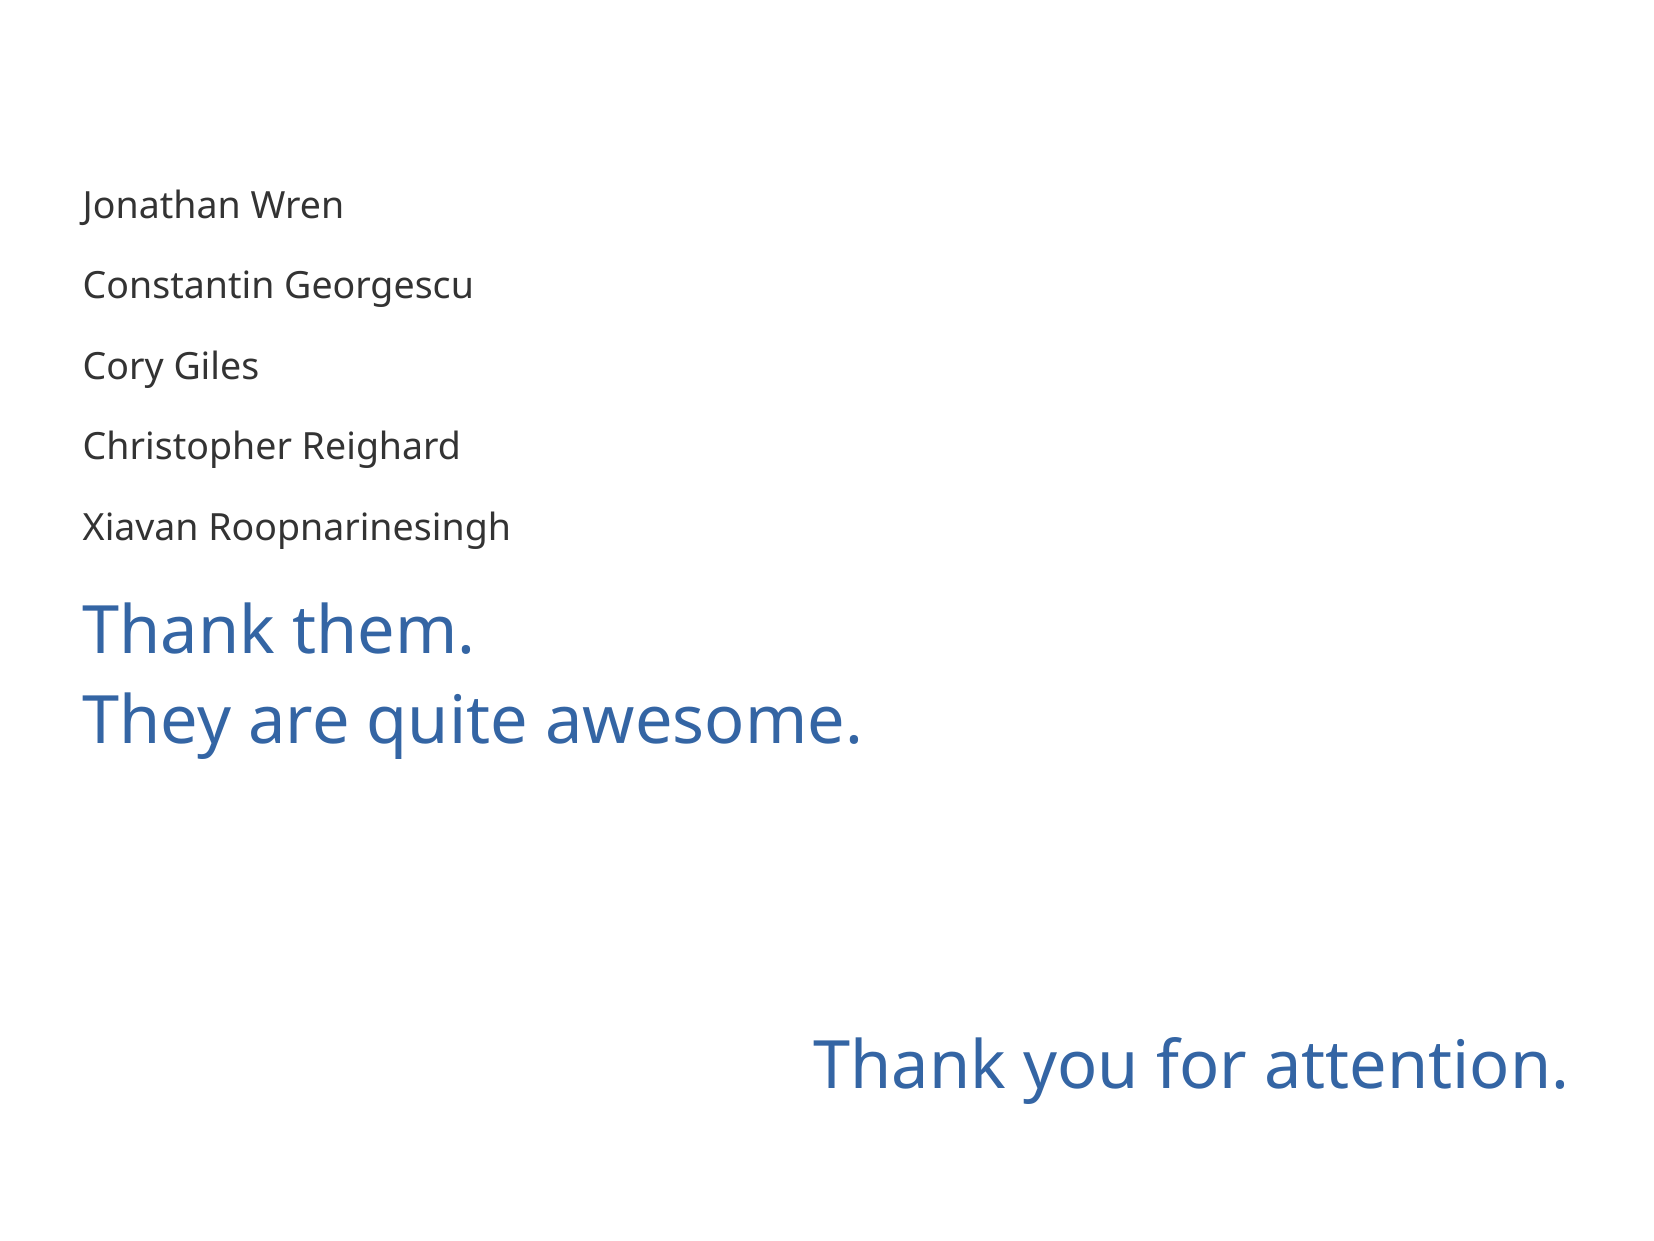

Jonathan Wren
Constantin Georgescu
Cory Giles
Christopher Reighard
Xiavan Roopnarinesingh
Thank them.
They are quite awesome.
# Thank you for attention.